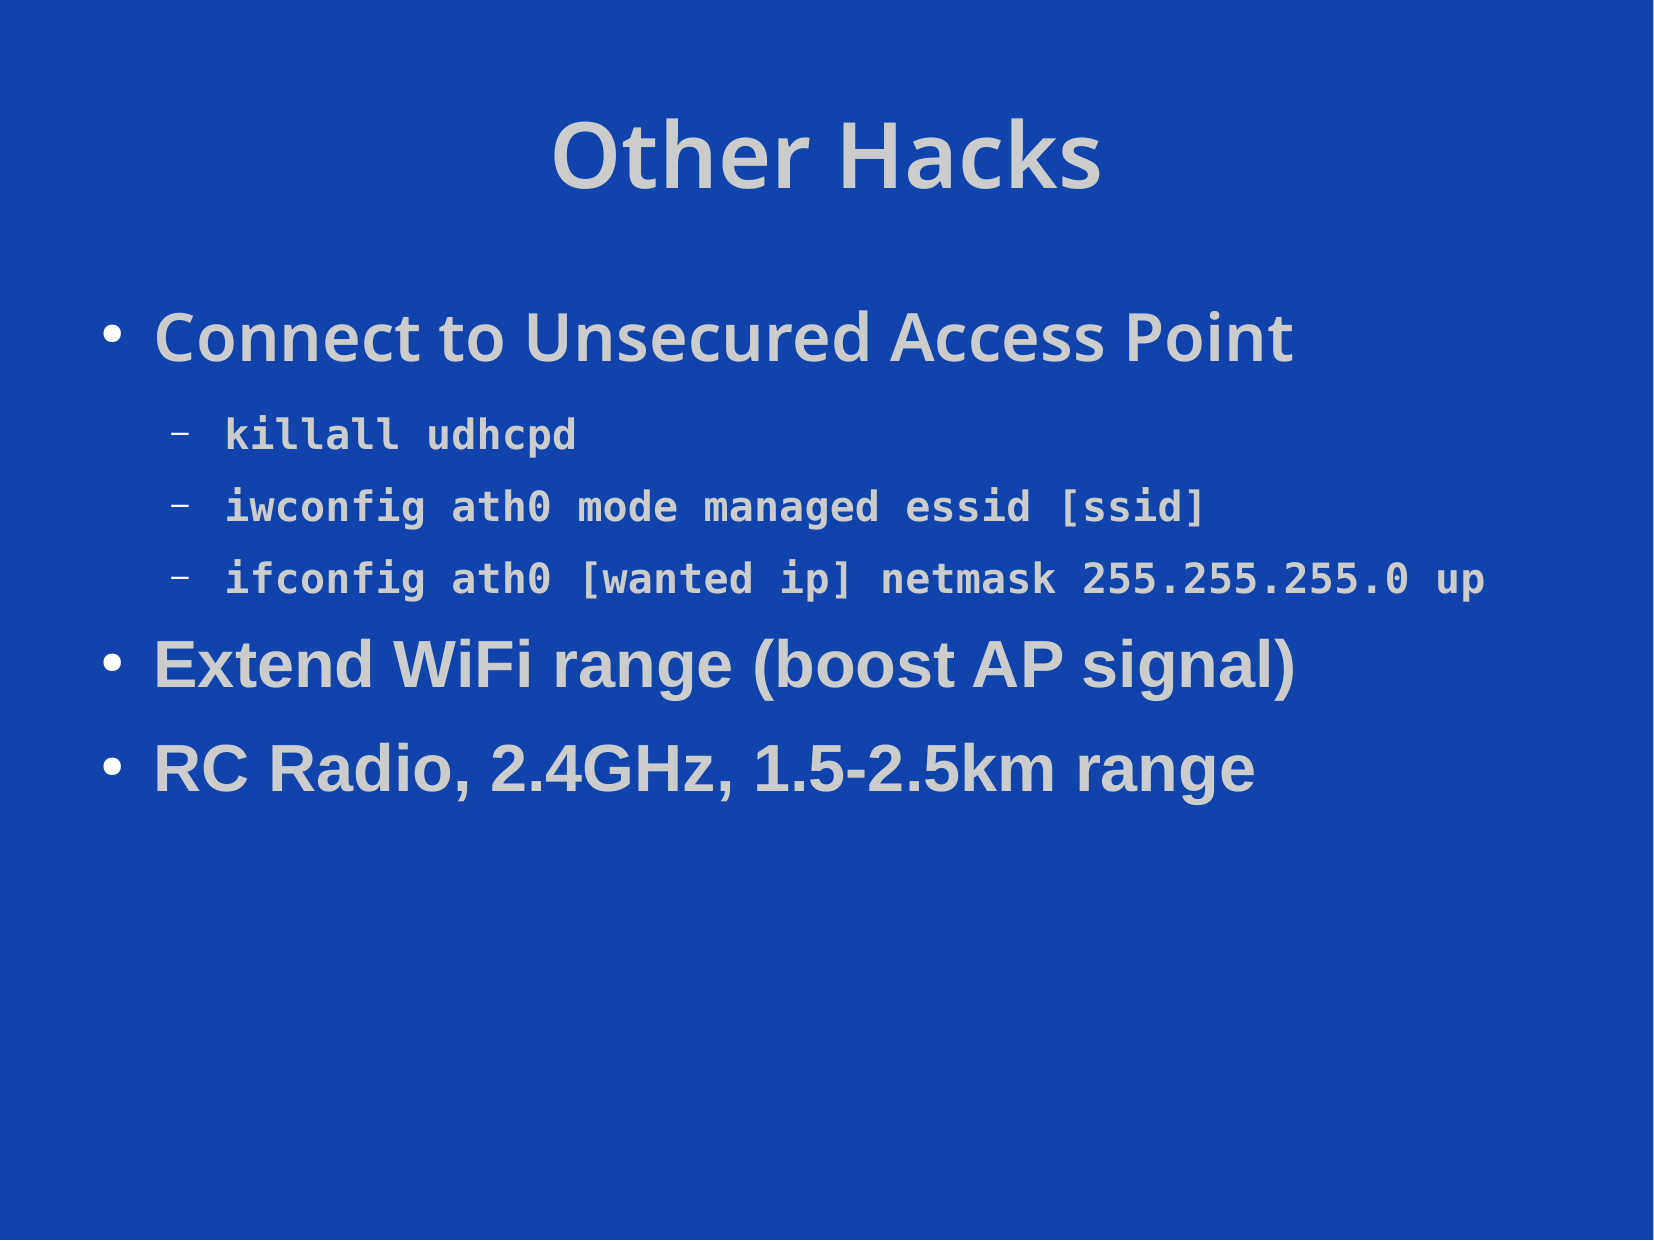

# Other Hacks
Connect to Unsecured Access Point
killall udhcpd
iwconfig ath0 mode managed essid [ssid]
ifconfig ath0 [wanted ip] netmask 255.255.255.0 up
Extend WiFi range (boost AP signal)
RC Radio, 2.4GHz, 1.5-2.5km range